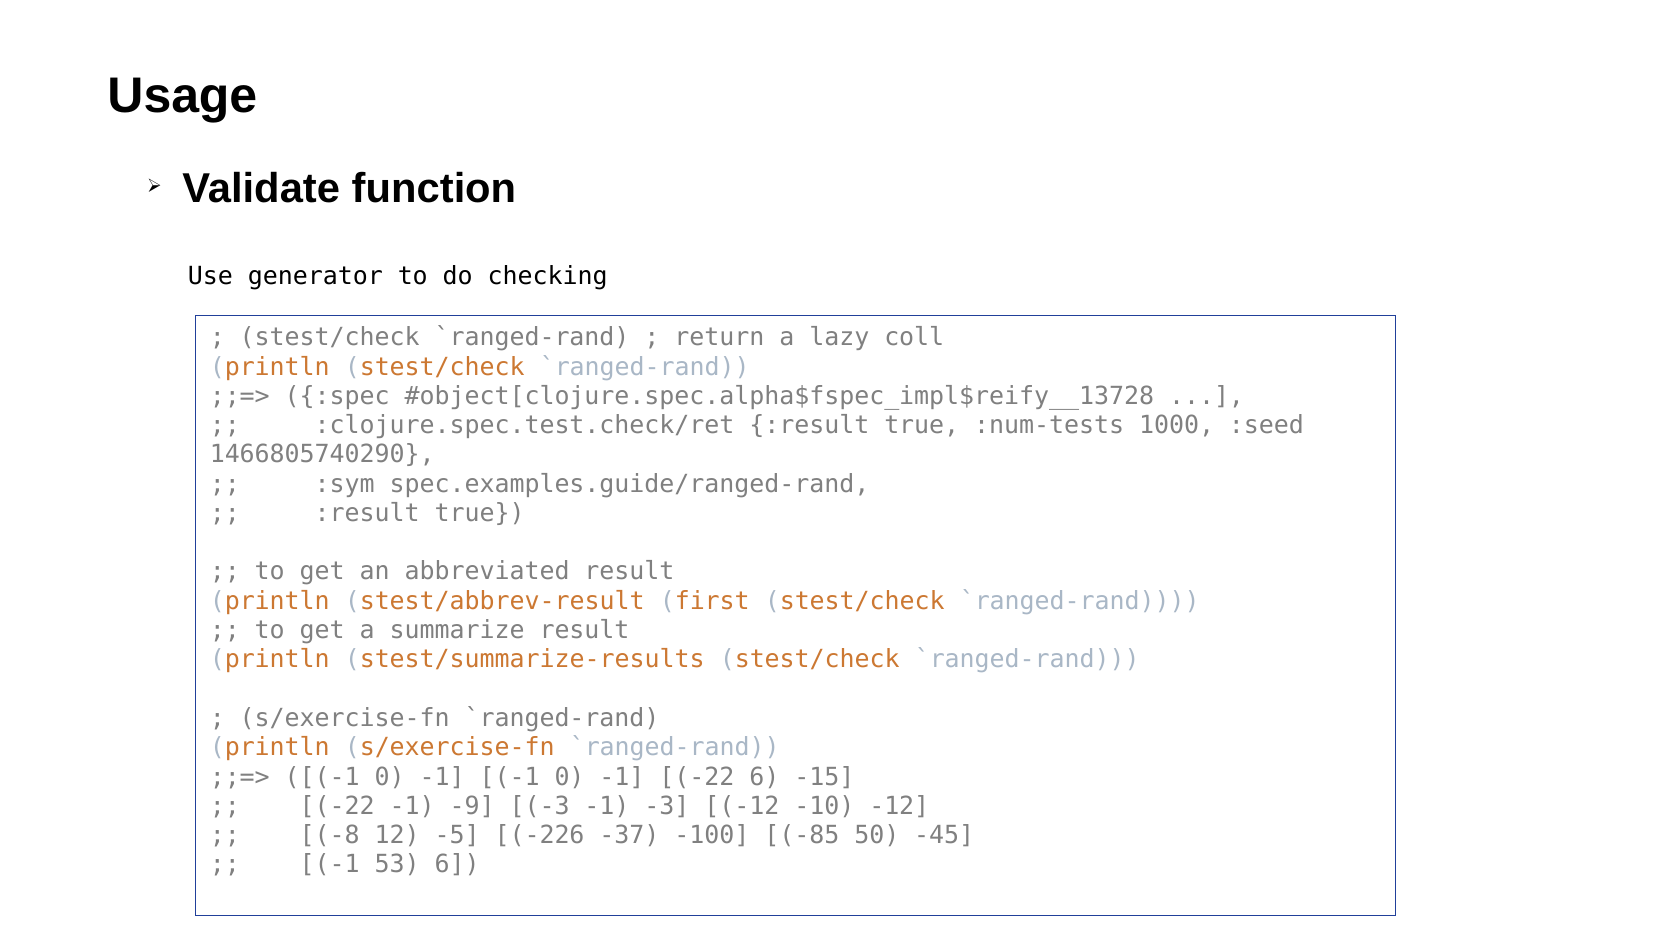

Usage
Validate function
Use generator to do checking
; (stest/check `ranged-rand) ; return a lazy coll
(println (stest/check `ranged-rand))
;;=> ({:spec #object[clojure.spec.alpha$fspec_impl$reify__13728 ...],
;; :clojure.spec.test.check/ret {:result true, :num-tests 1000, :seed 1466805740290},
;; :sym spec.examples.guide/ranged-rand,
;; :result true})
;; to get an abbreviated result
(println (stest/abbrev-result (first (stest/check `ranged-rand))))
;; to get a summarize result
(println (stest/summarize-results (stest/check `ranged-rand)))
; (s/exercise-fn `ranged-rand)
(println (s/exercise-fn `ranged-rand))
;;=> ([(-1 0) -1] [(-1 0) -1] [(-22 6) -15]
;; [(-22 -1) -9] [(-3 -1) -3] [(-12 -10) -12]
;; [(-8 12) -5] [(-226 -37) -100] [(-85 50) -45]
;; [(-1 53) 6])